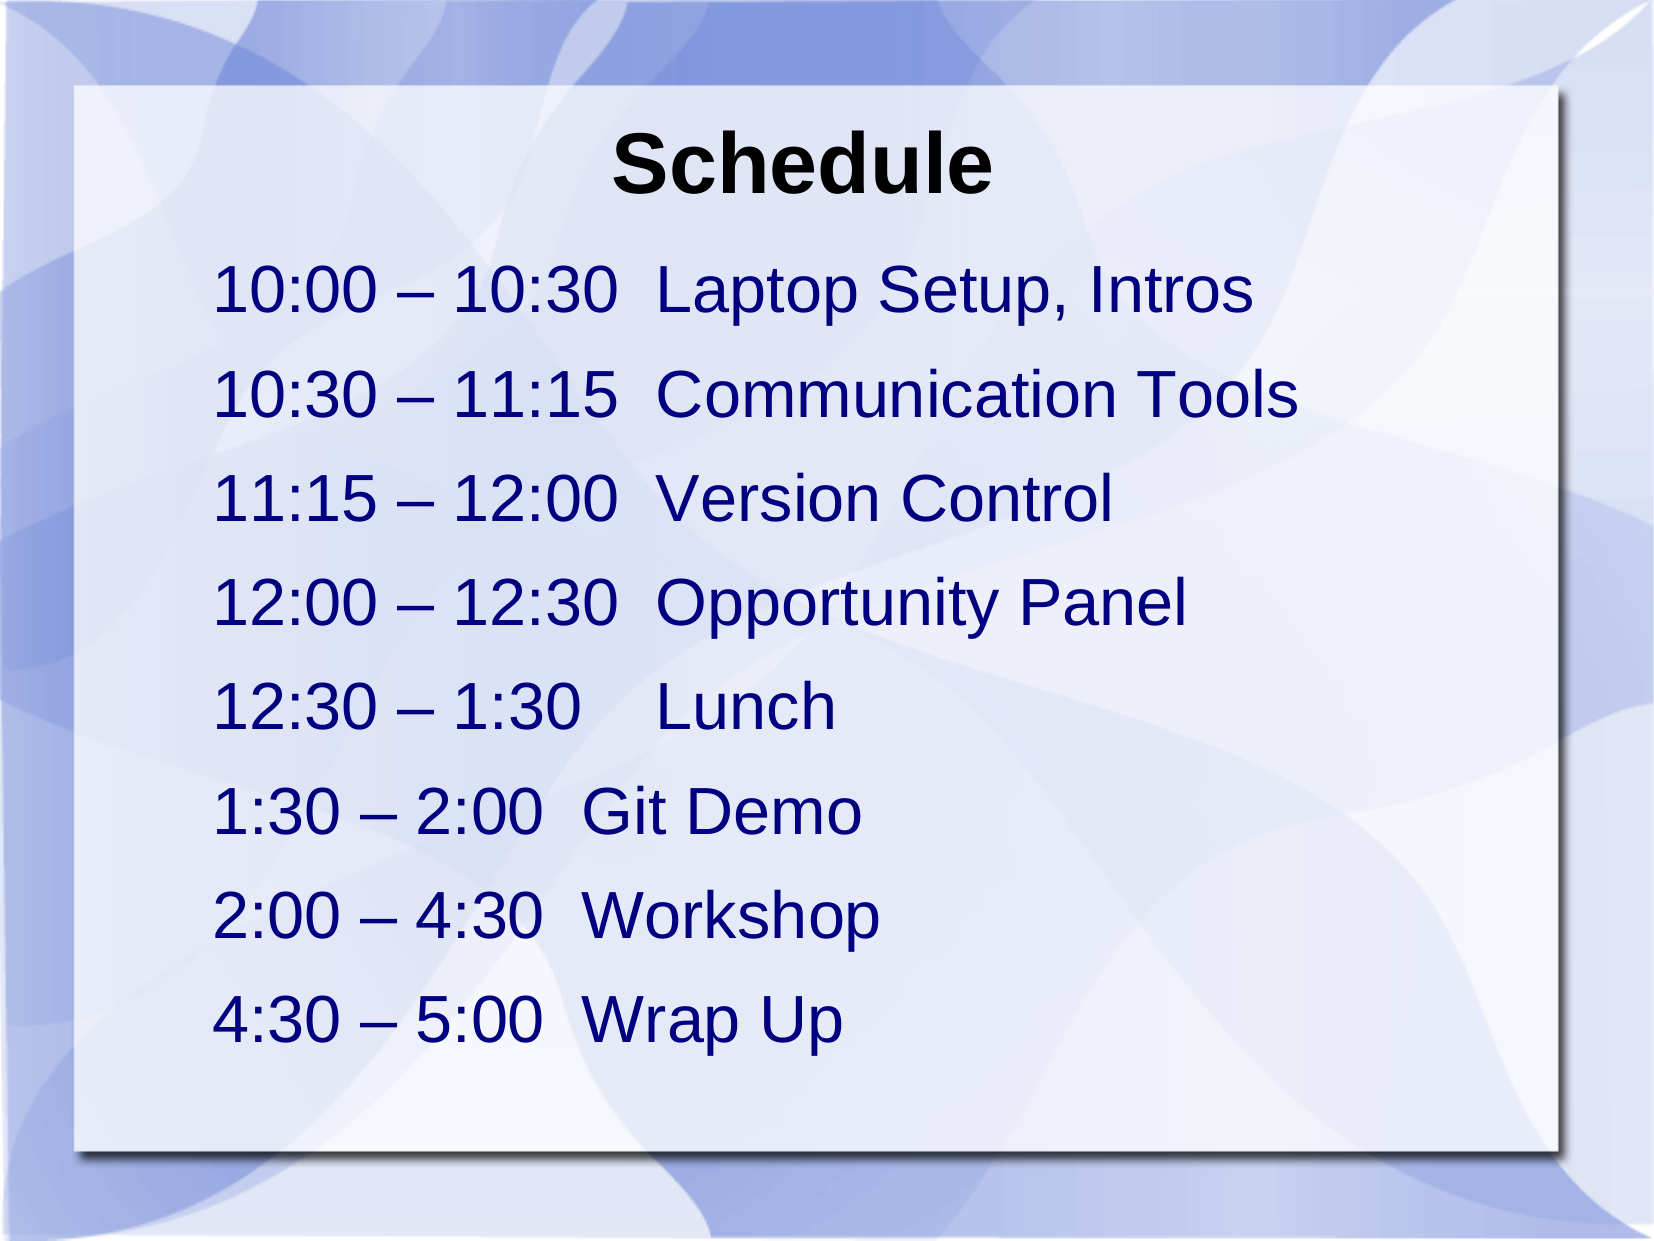

# Schedule
10:00 – 10:30 Laptop Setup, Intros
10:30 – 11:15 Communication Tools
11:15 – 12:00 Version Control
12:00 – 12:30 Opportunity Panel
12:30 – 1:30 Lunch
1:30 – 2:00 Git Demo
2:00 – 4:30 Workshop
4:30 – 5:00 Wrap Up